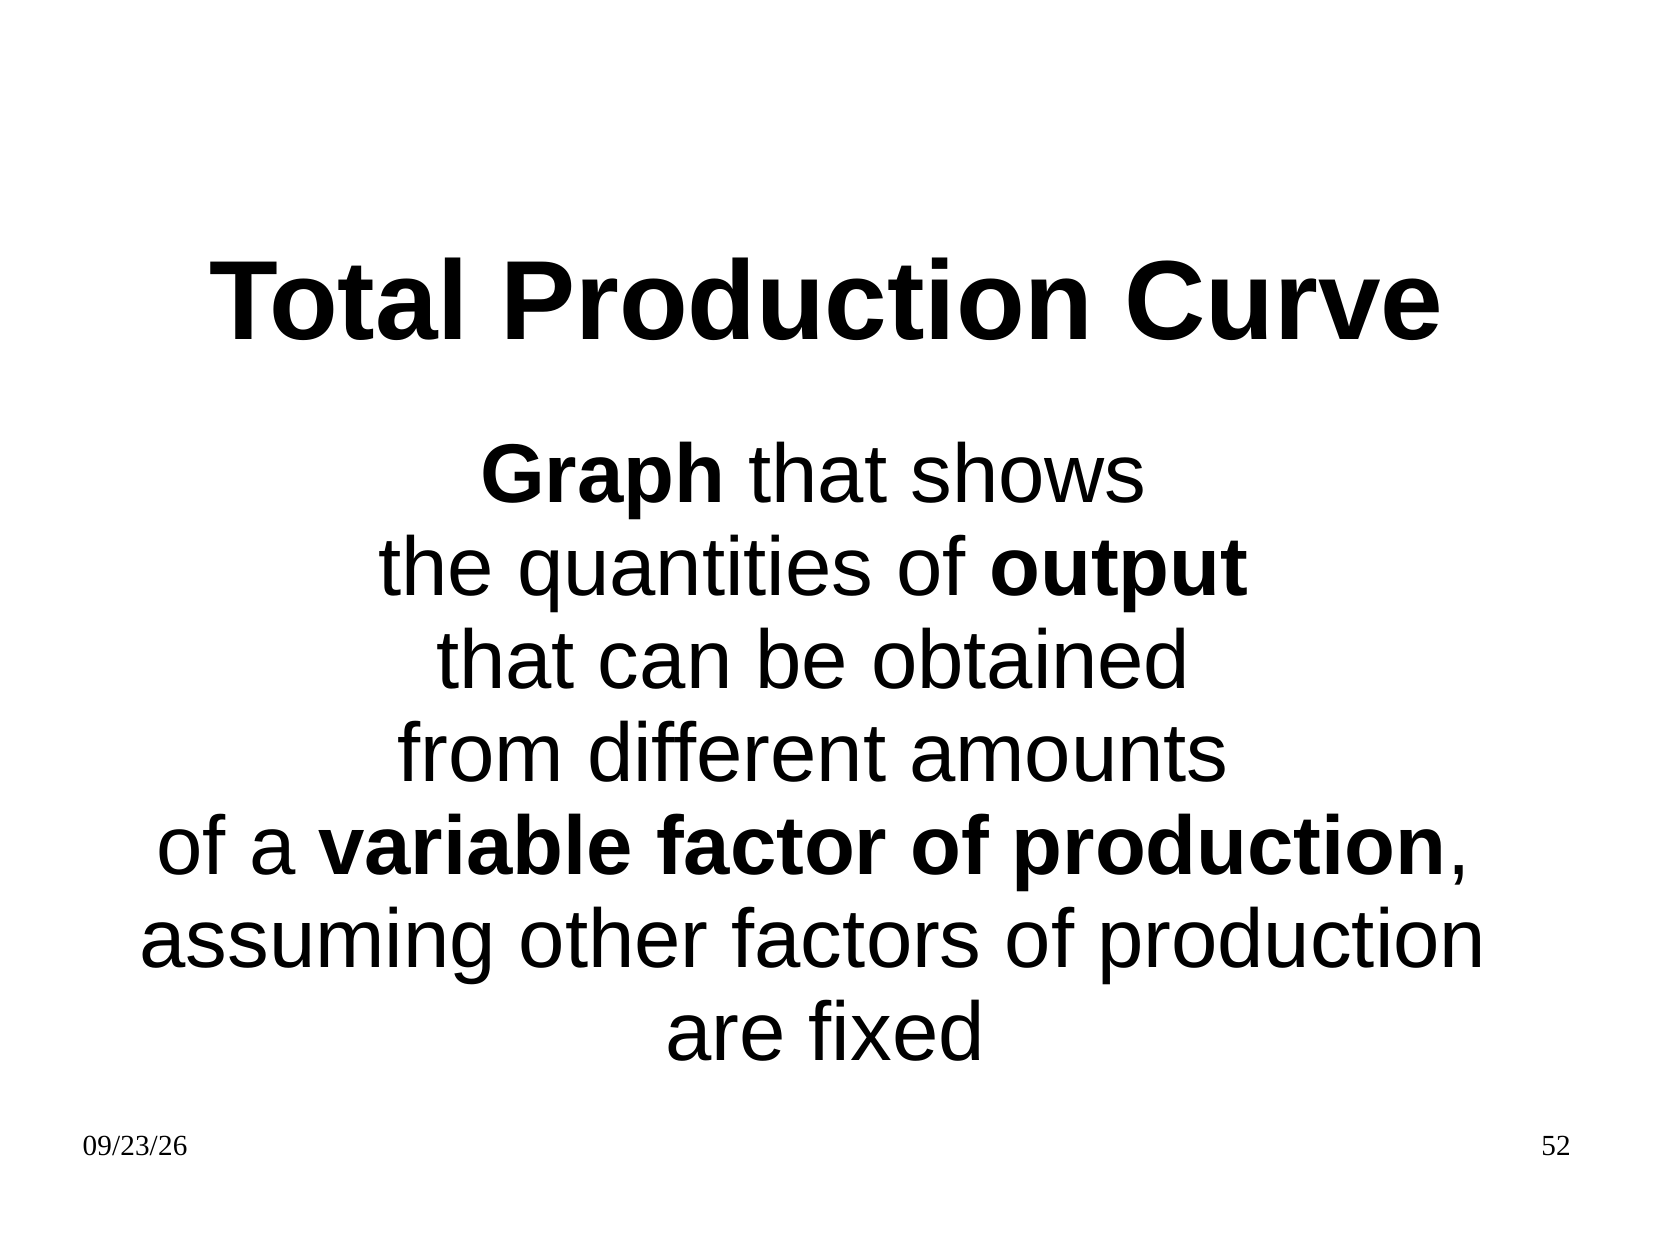

# Total Production Curve
Graph that shows
the quantities of output
that can be obtained
from different amounts
of a variable factor of production,
assuming other factors of production
are fixed
52